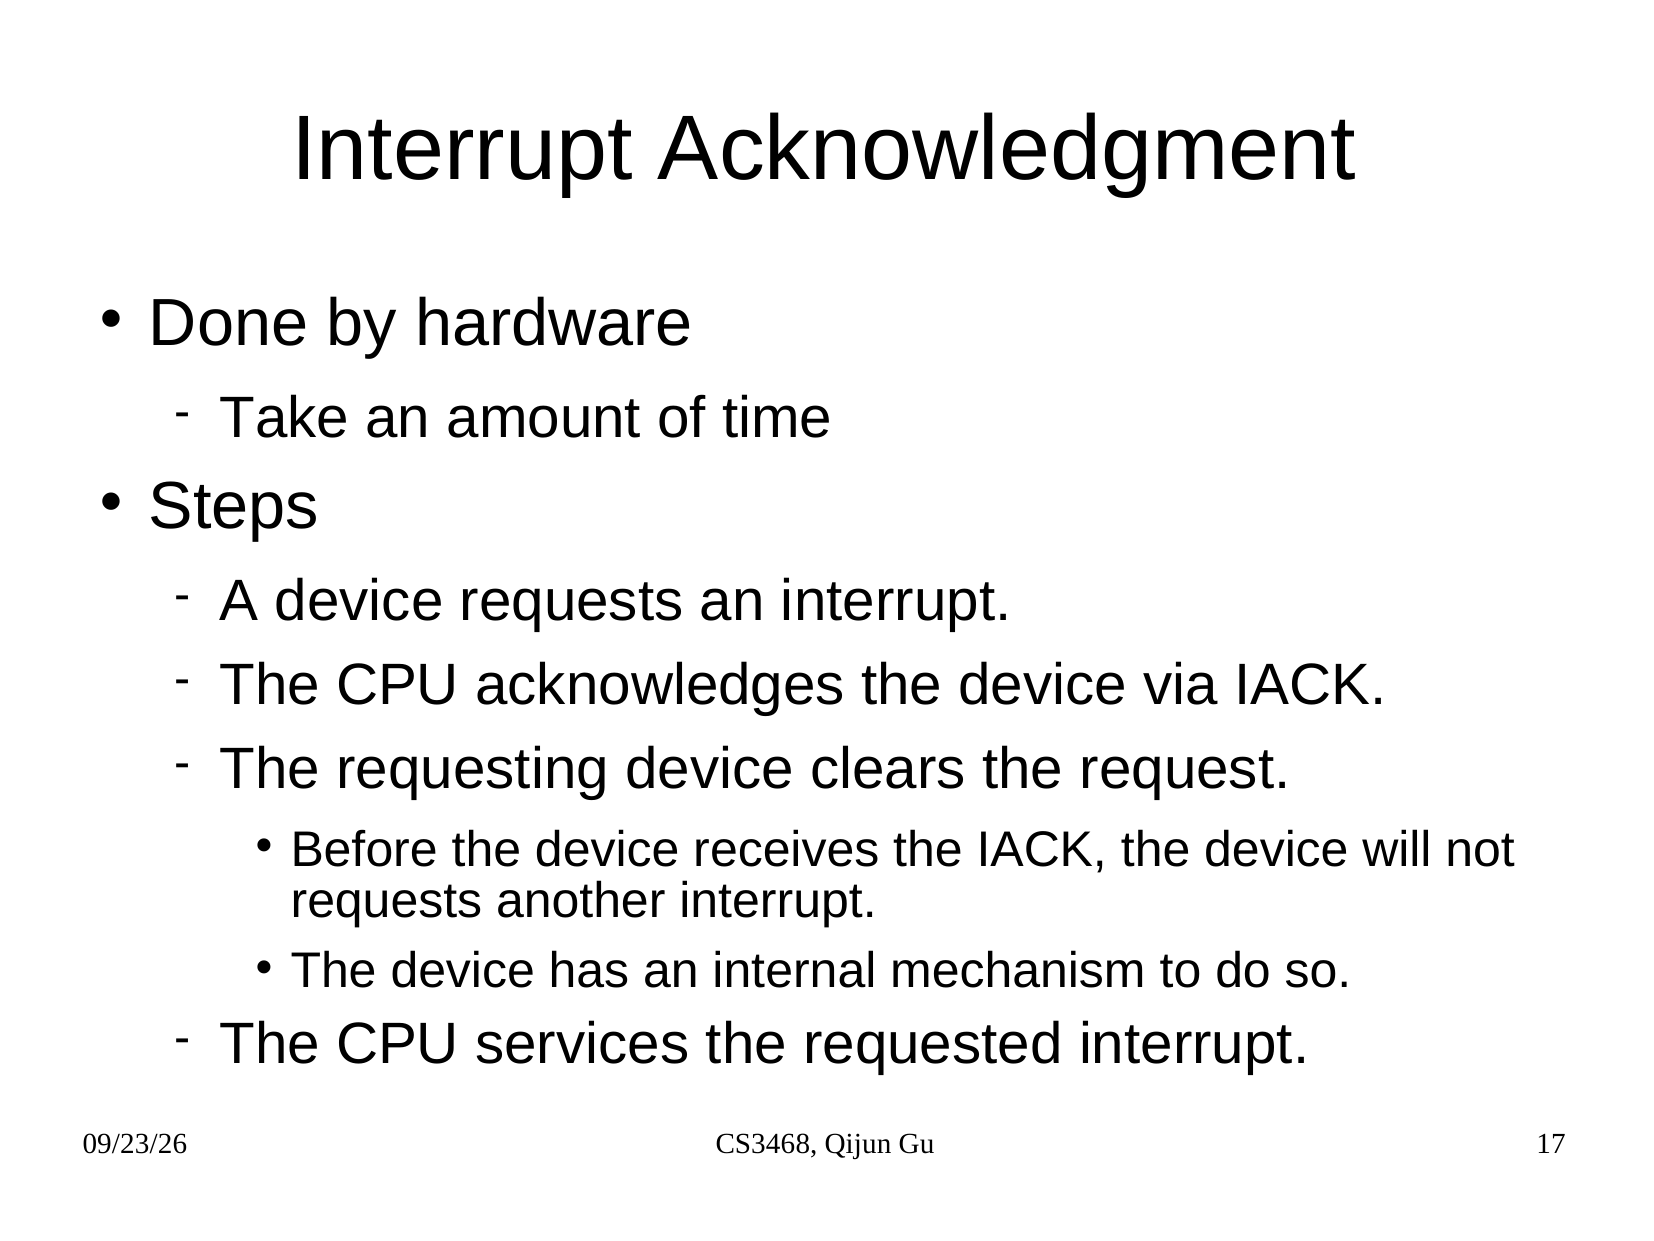

# Interrupt Acknowledgment
Done by hardware
Take an amount of time
Steps
A device requests an interrupt.
The CPU acknowledges the device via IACK.
The requesting device clears the request.
Before the device receives the IACK, the device will not requests another interrupt.
The device has an internal mechanism to do so.
The CPU services the requested interrupt.
CS3468, Qijun Gu
17